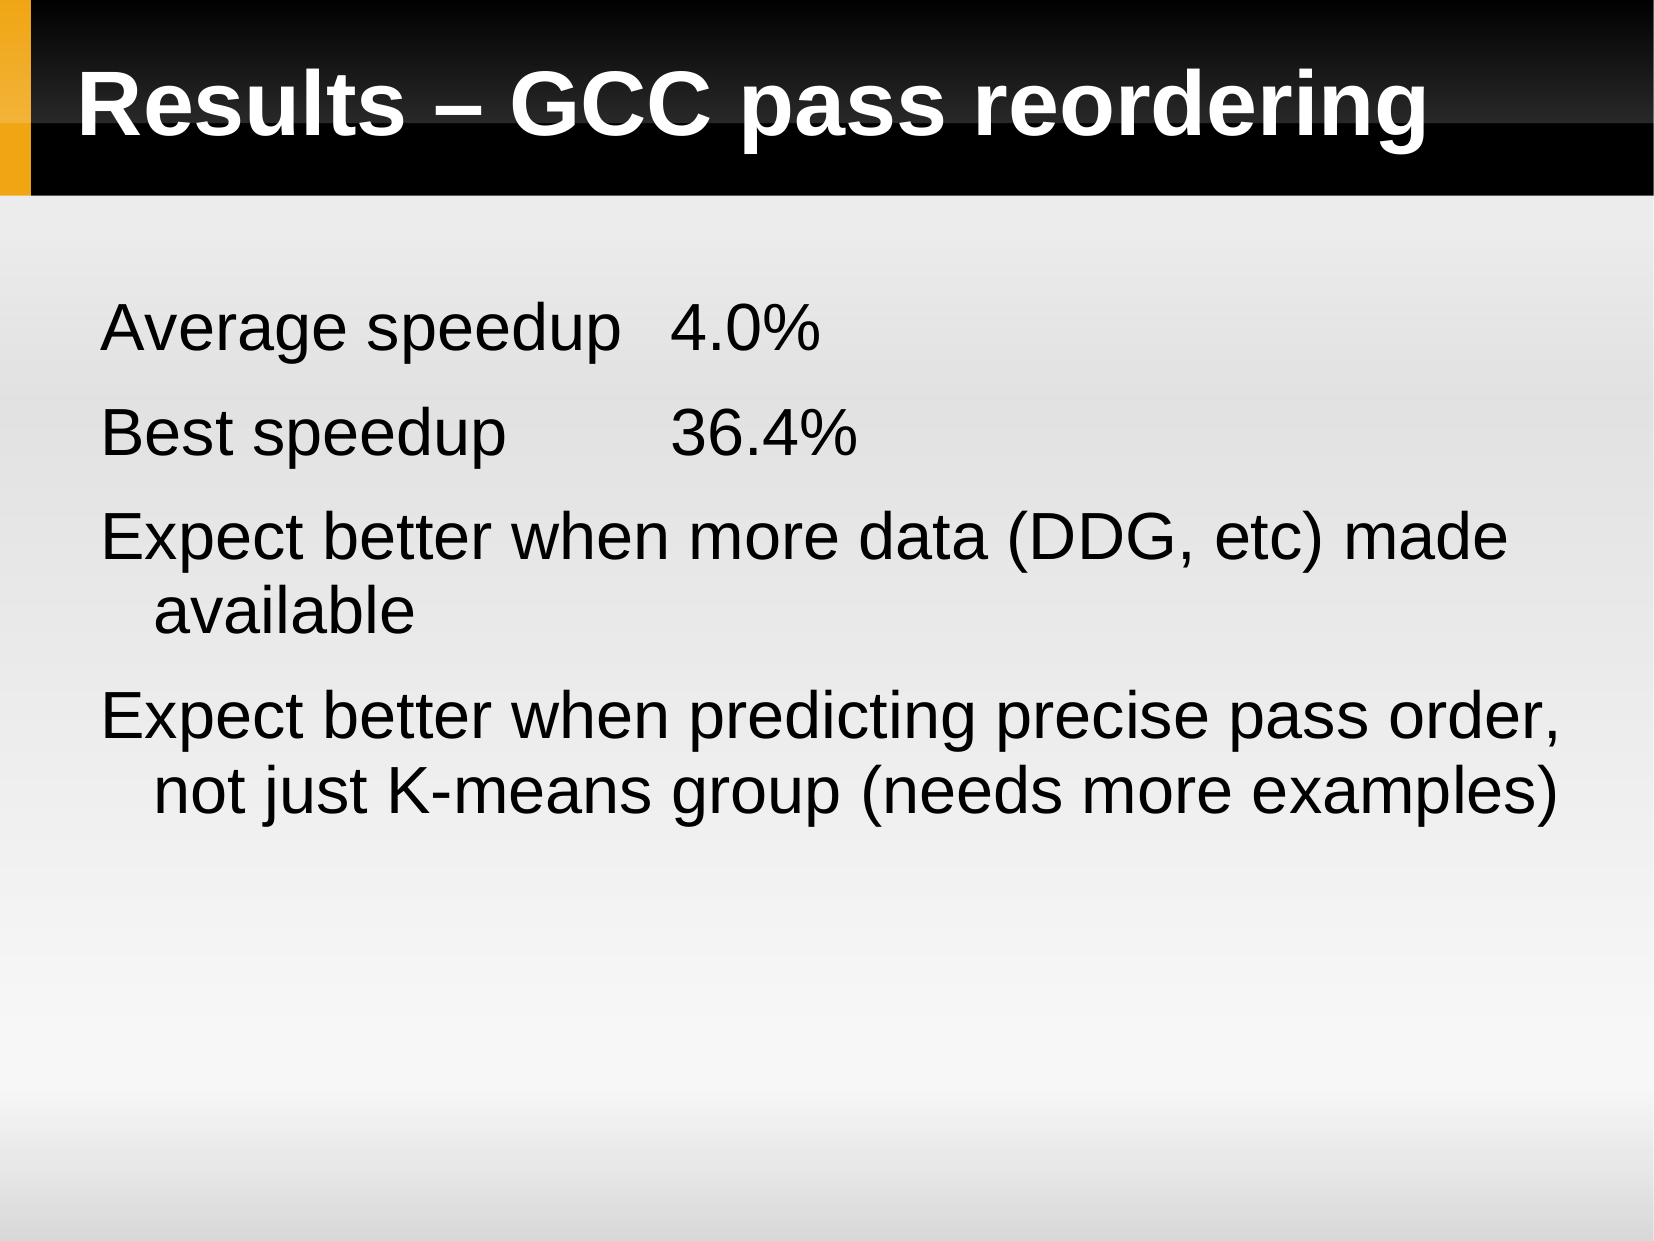

# Results – GCC pass reordering
Average speedup 	4.0%
Best speedup	 		36.4%
Expect better when more data (DDG, etc) made available
Expect better when predicting precise pass order, not just K-means group (needs more examples)